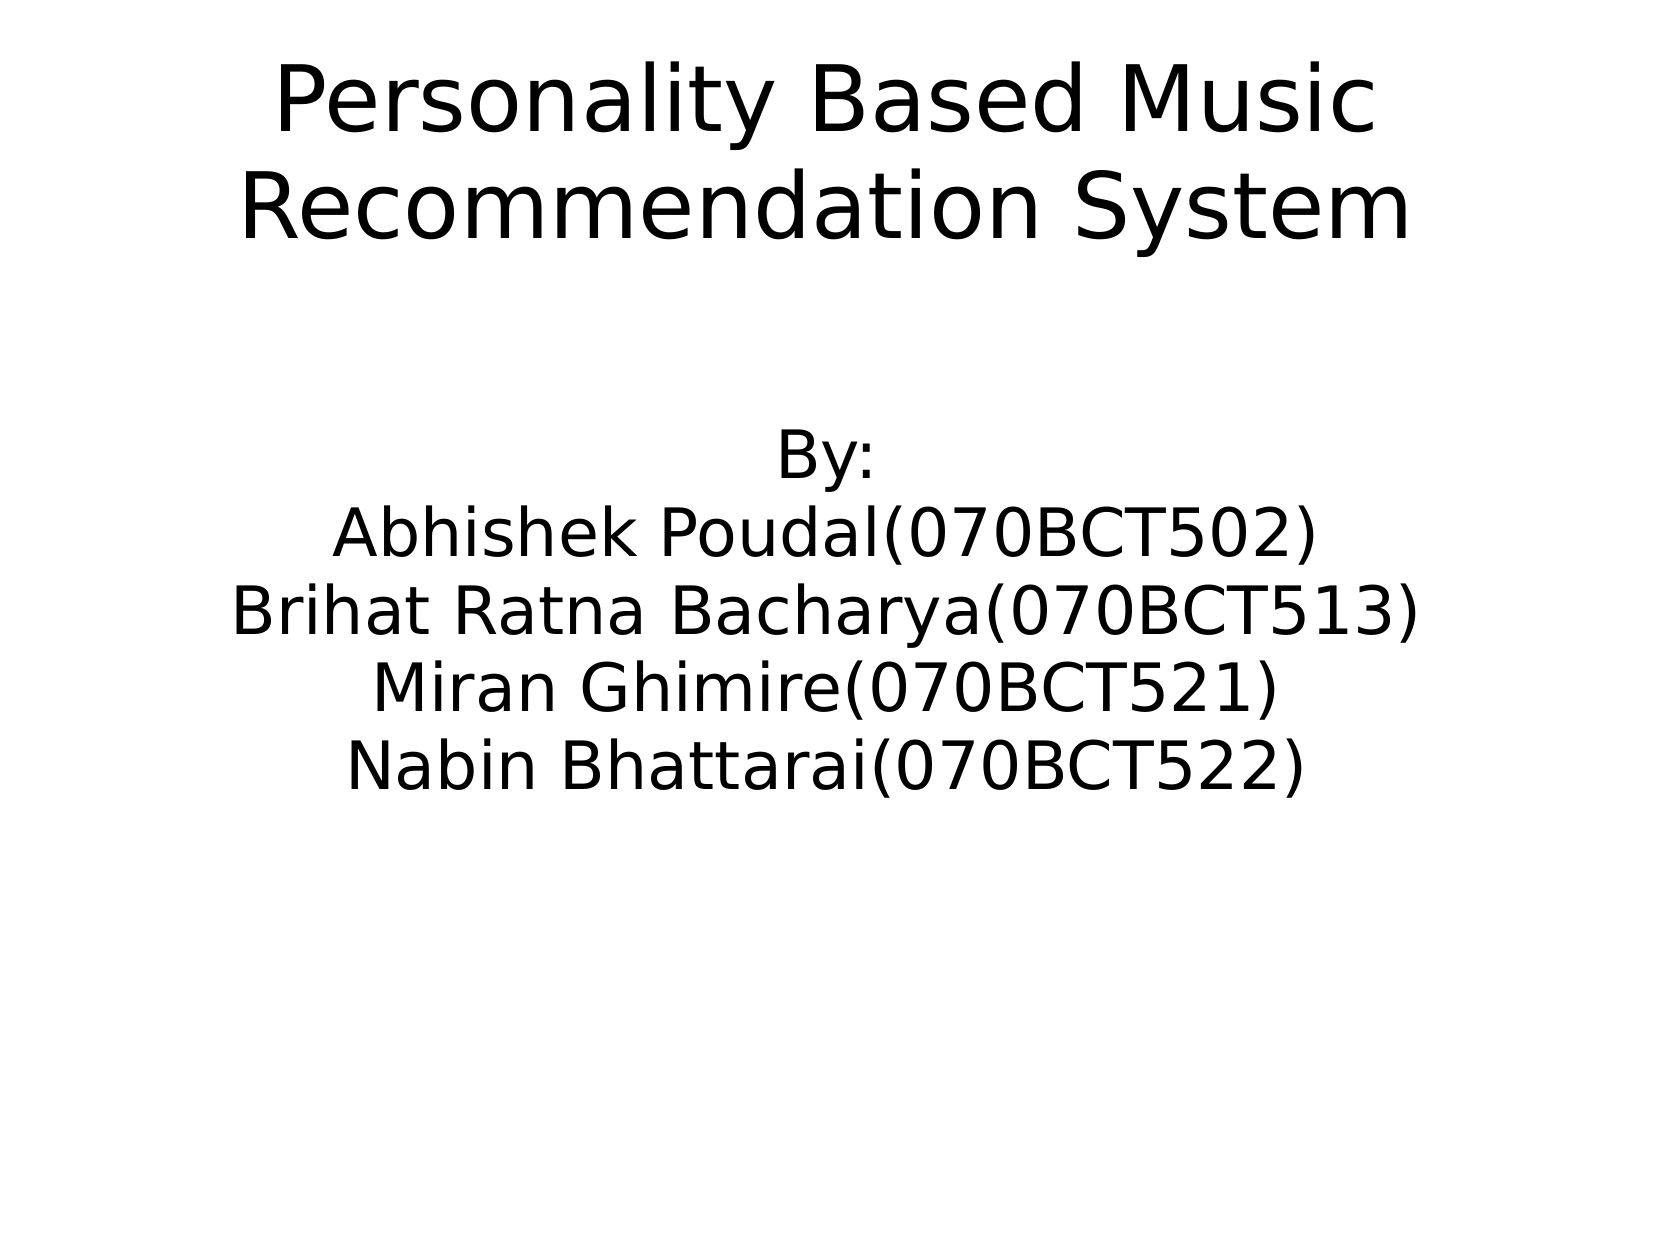

# Personality Based Music Recommendation System
By:
Abhishek Poudal(070BCT502)
Brihat Ratna Bacharya(070BCT513)
Miran Ghimire(070BCT521)
Nabin Bhattarai(070BCT522)